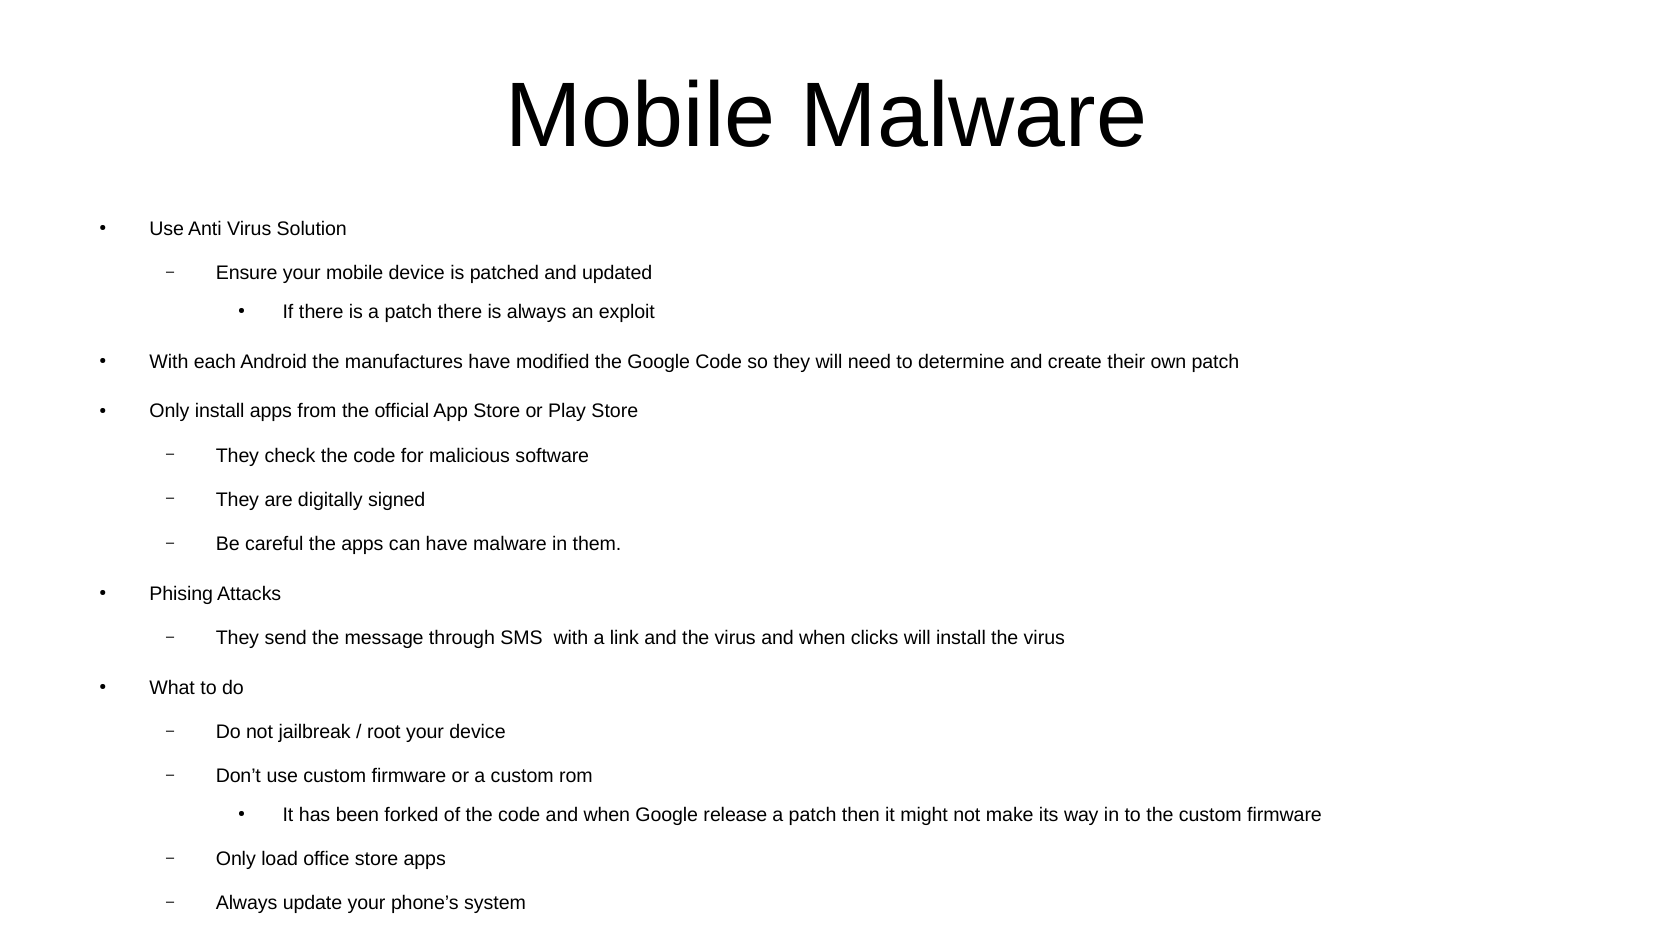

# Mobile Malware
Use Anti Virus Solution
Ensure your mobile device is patched and updated
If there is a patch there is always an exploit
With each Android the manufactures have modified the Google Code so they will need to determine and create their own patch
Only install apps from the official App Store or Play Store
They check the code for malicious software
They are digitally signed
Be careful the apps can have malware in them.
Phising Attacks
They send the message through SMS with a link and the virus and when clicks will install the virus
What to do
Do not jailbreak / root your device
Don’t use custom firmware or a custom rom
It has been forked of the code and when Google release a patch then it might not make its way in to the custom firmware
Only load office store apps
Always update your phone’s system